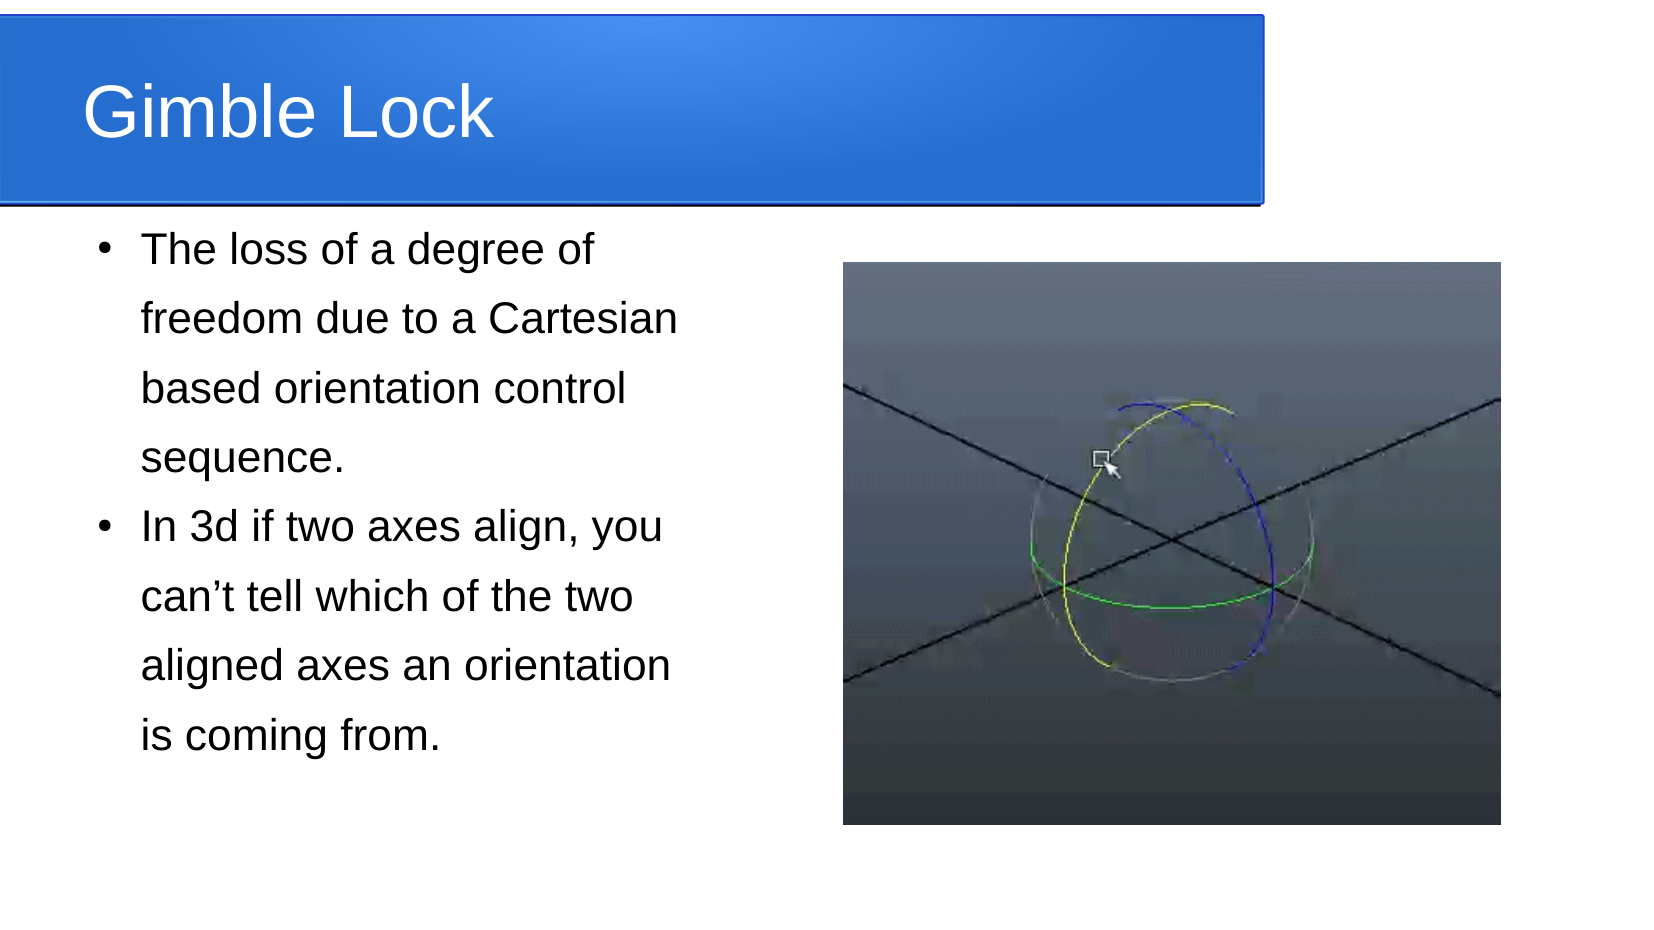

# Gimble Lock
The loss of a degree of
freedom due to a Cartesian
based orientation control
sequence.
In 3d if two axes align, you
can’t tell which of the two
aligned axes an orientation
is coming from.